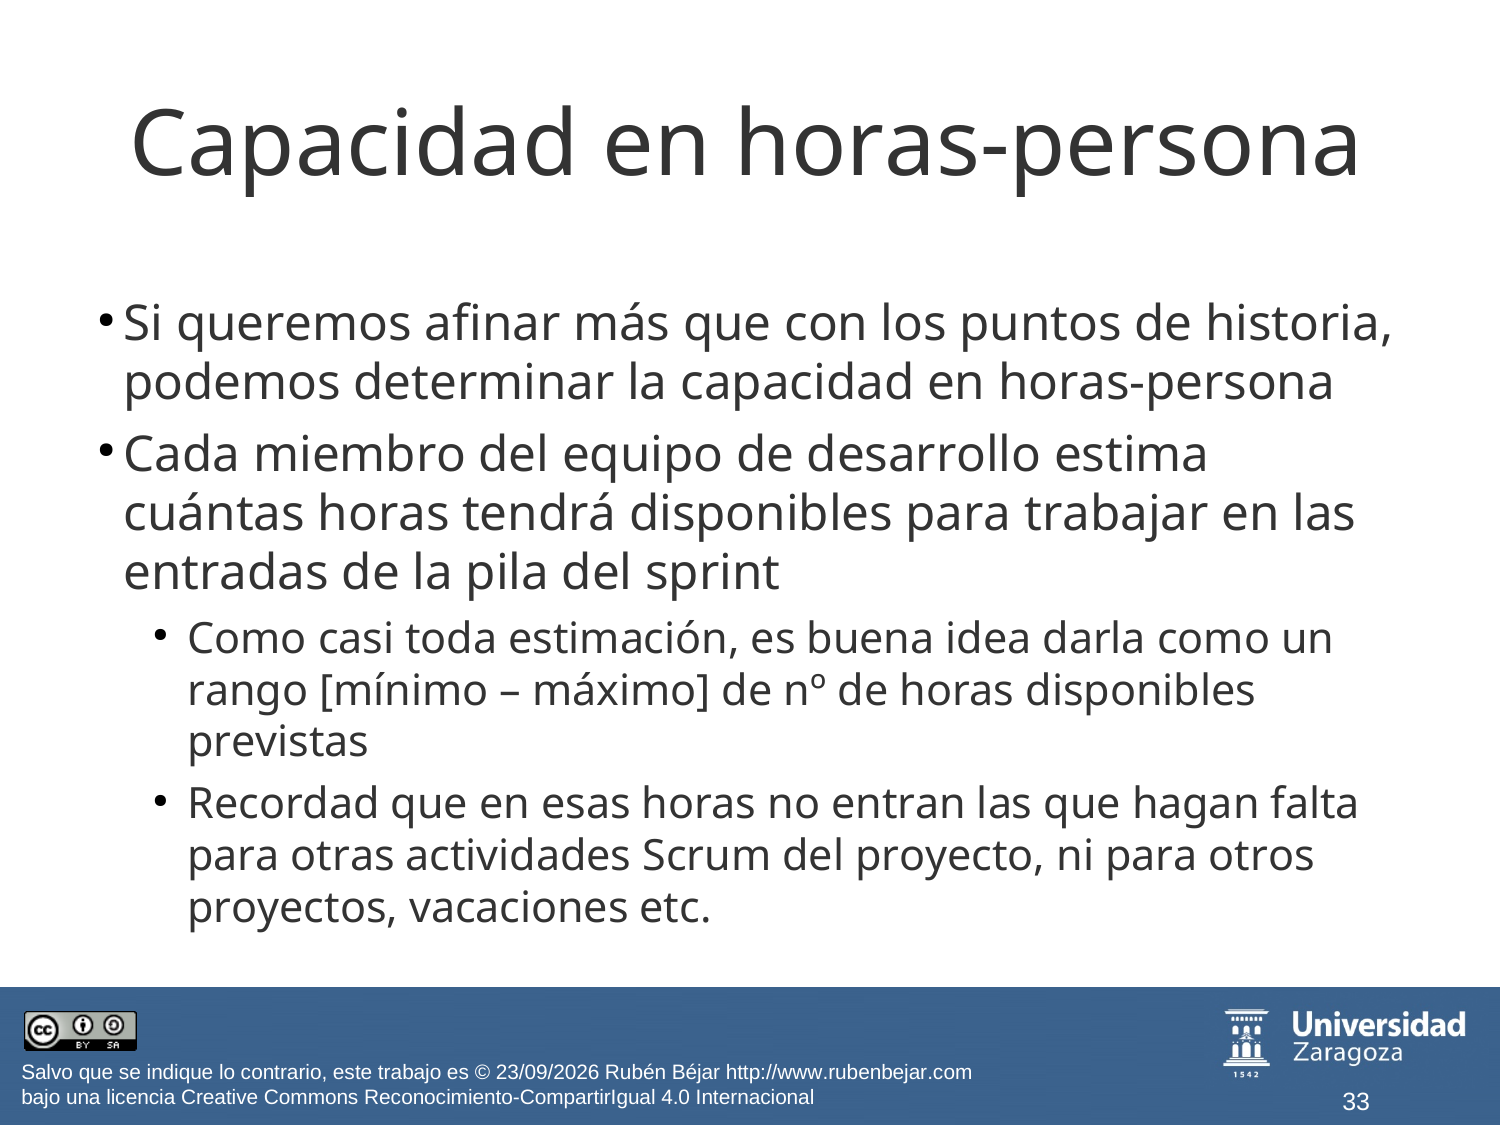

# Capacidad en horas-persona
Si queremos afinar más que con los puntos de historia, podemos determinar la capacidad en horas-persona
Cada miembro del equipo de desarrollo estima cuántas horas tendrá disponibles para trabajar en las entradas de la pila del sprint
Como casi toda estimación, es buena idea darla como un rango [mínimo – máximo] de nº de horas disponibles previstas
Recordad que en esas horas no entran las que hagan falta para otras actividades Scrum del proyecto, ni para otros proyectos, vacaciones etc.